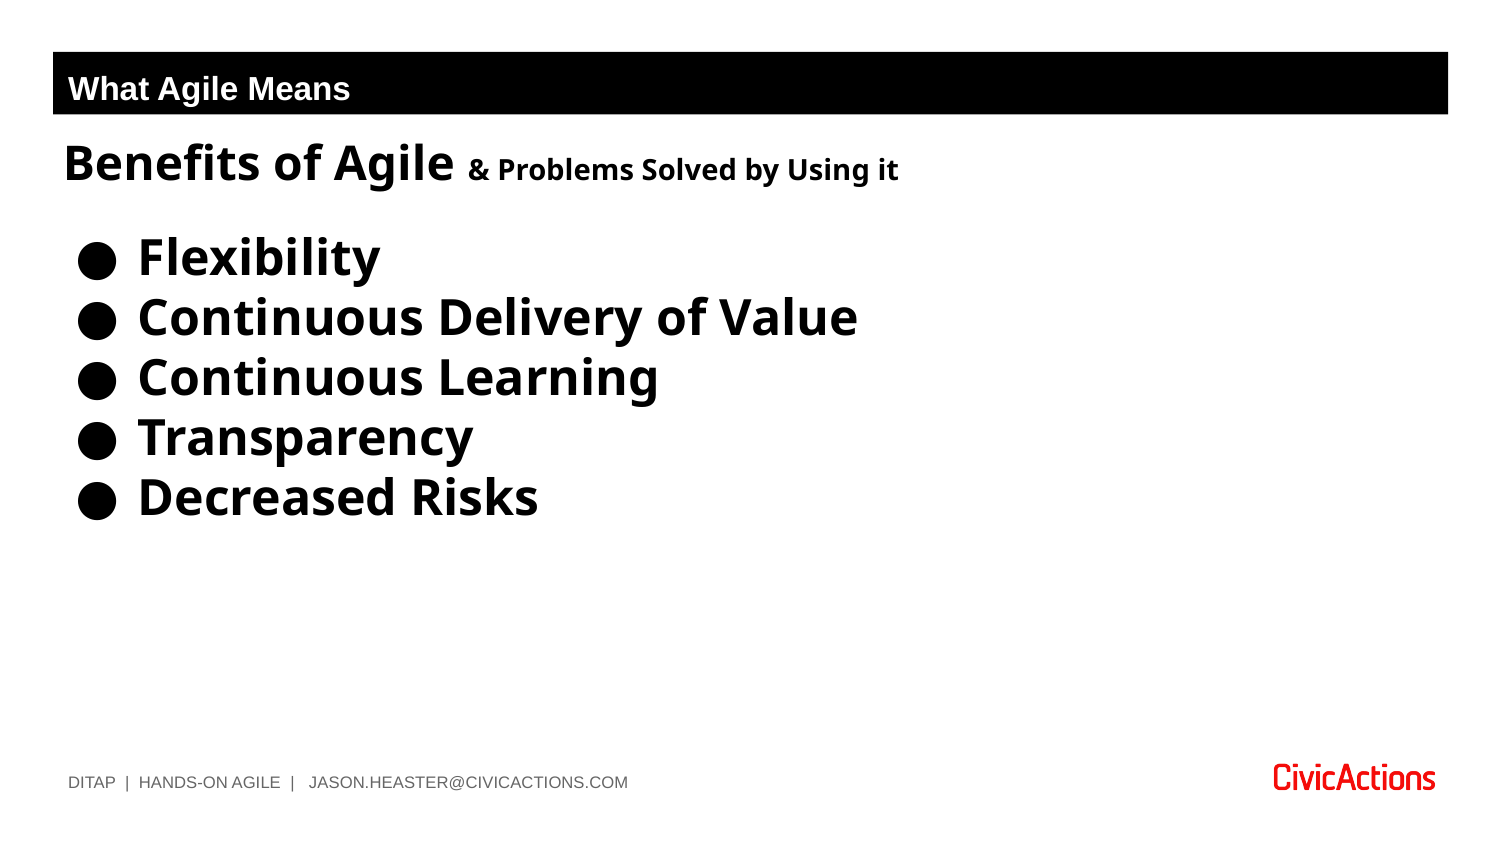

# What Agile Means
Benefits of Agile & Problems Solved by Using it
Flexibility
Continuous Delivery of Value
Continuous Learning
Transparency
Decreased Risks